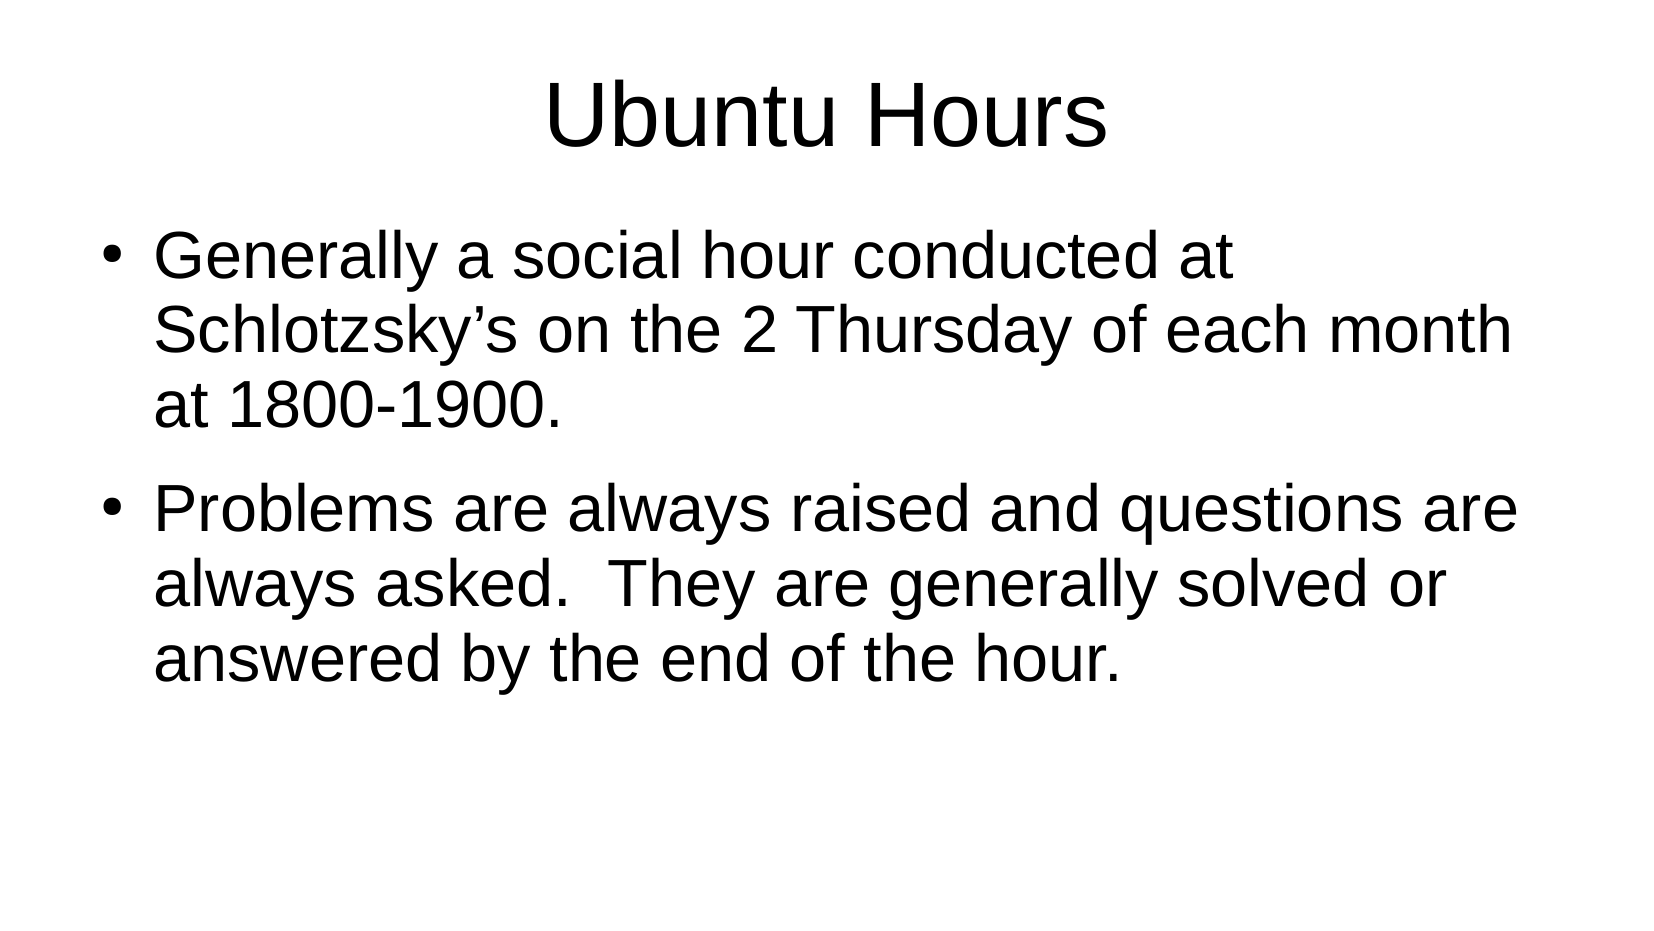

# Ubuntu Hours
Generally a social hour conducted at Schlotzsky’s on the 2 Thursday of each month at 1800-1900.
Problems are always raised and questions are always asked. They are generally solved or answered by the end of the hour.